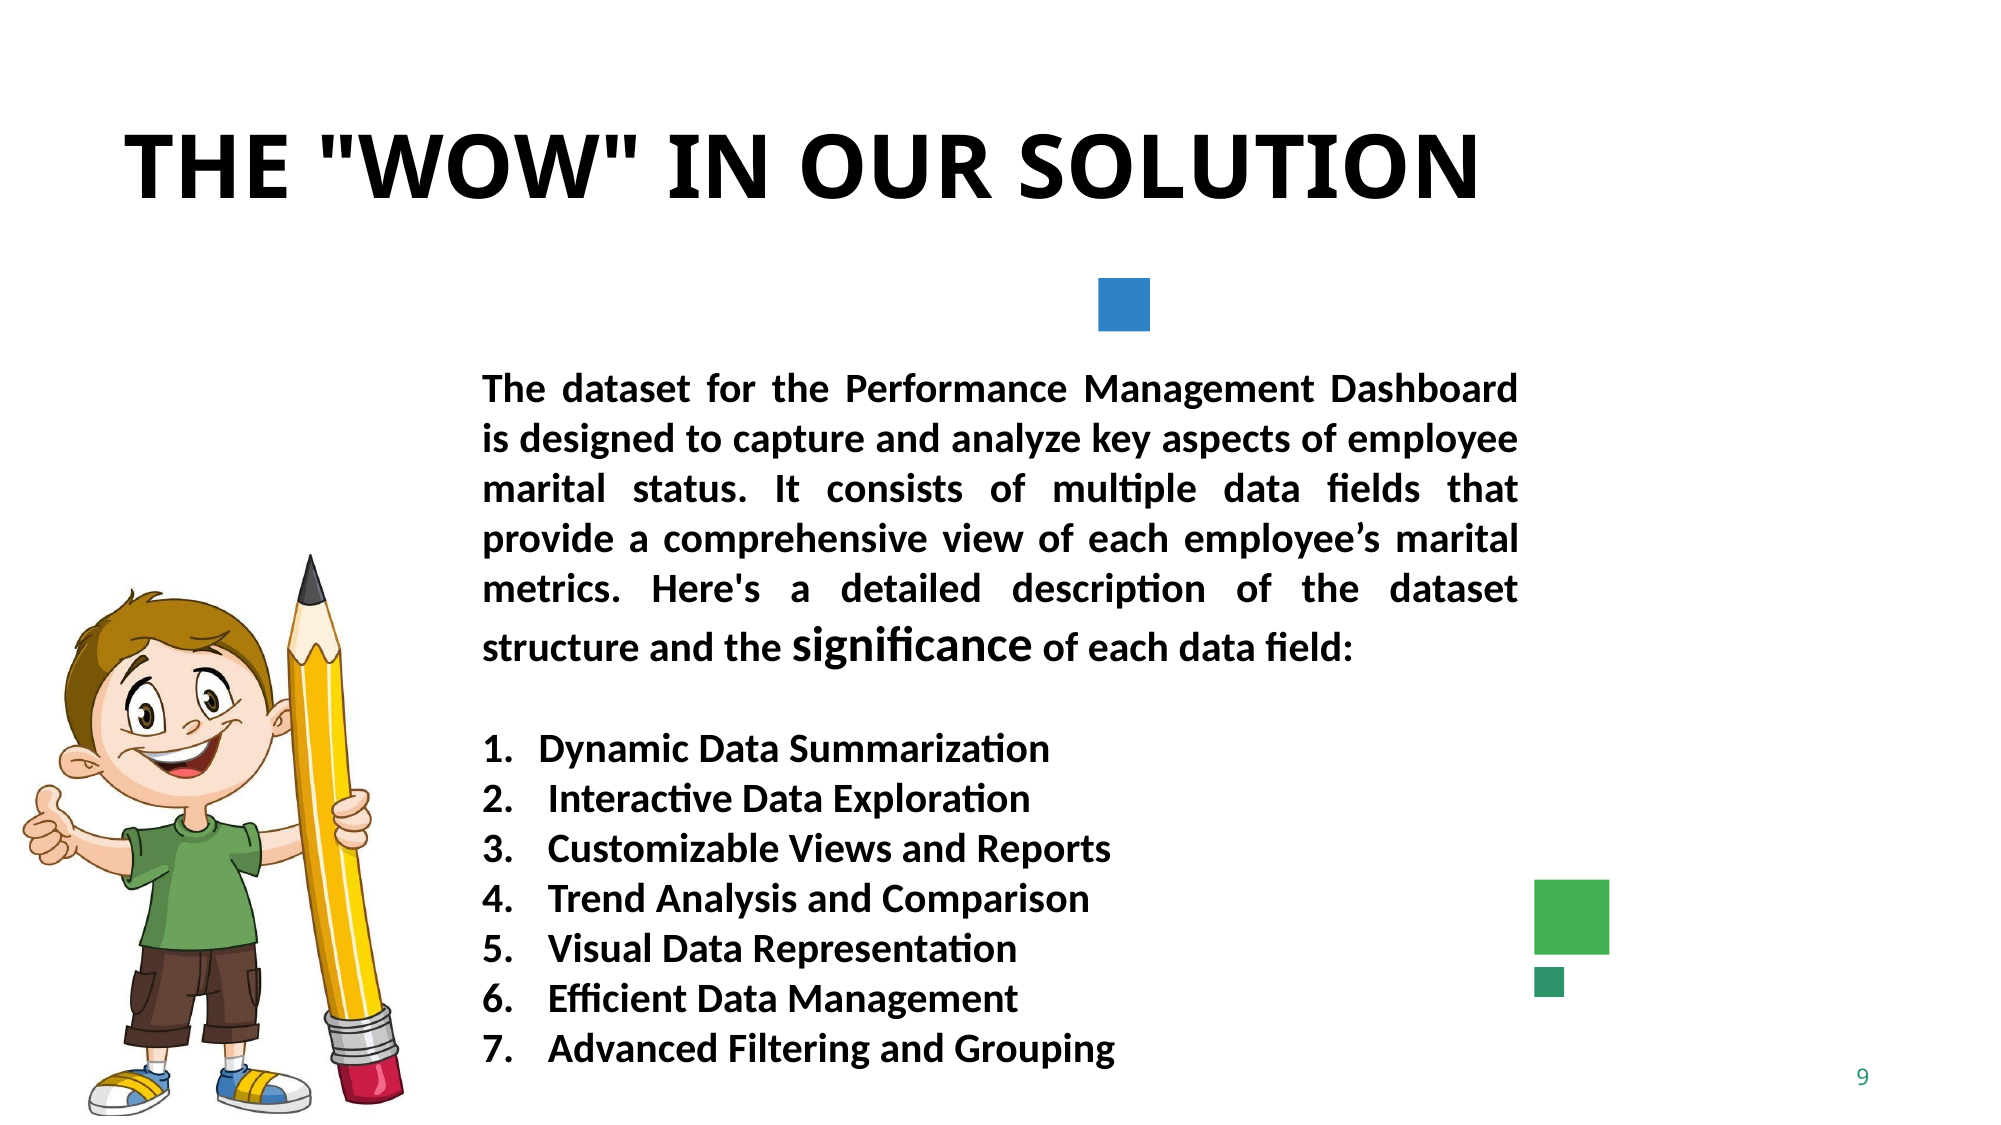

# THE "WOW" IN OUR SOLUTION
The dataset for the Performance Management Dashboard is designed to capture and analyze key aspects of employee marital status. It consists of multiple data fields that provide a comprehensive view of each employee’s marital metrics. Here's a detailed description of the dataset structure and the significance of each data field:
Dynamic Data Summarization
 Interactive Data Exploration
 Customizable Views and Reports
 Trend Analysis and Comparison
 Visual Data Representation
 Efficient Data Management
 Advanced Filtering and Grouping
3/21/2024 Annual Review